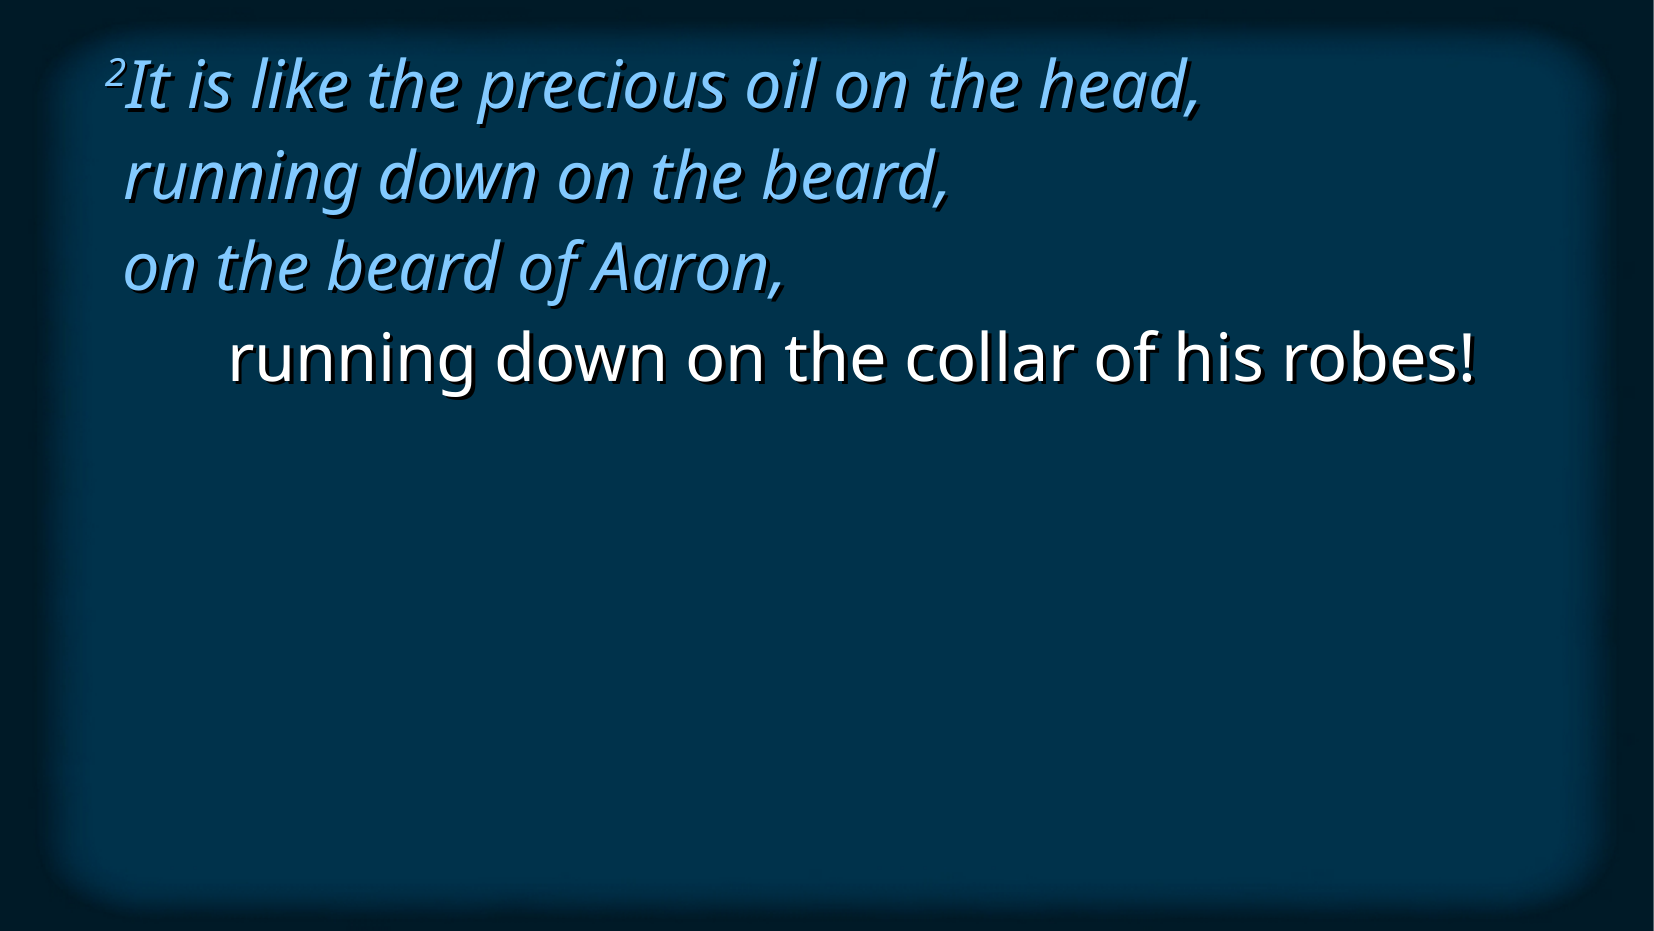

2It is like the precious oil on the head,
running down on the beard,
 on the beard of Aaron,
 running down on the collar of his robes!